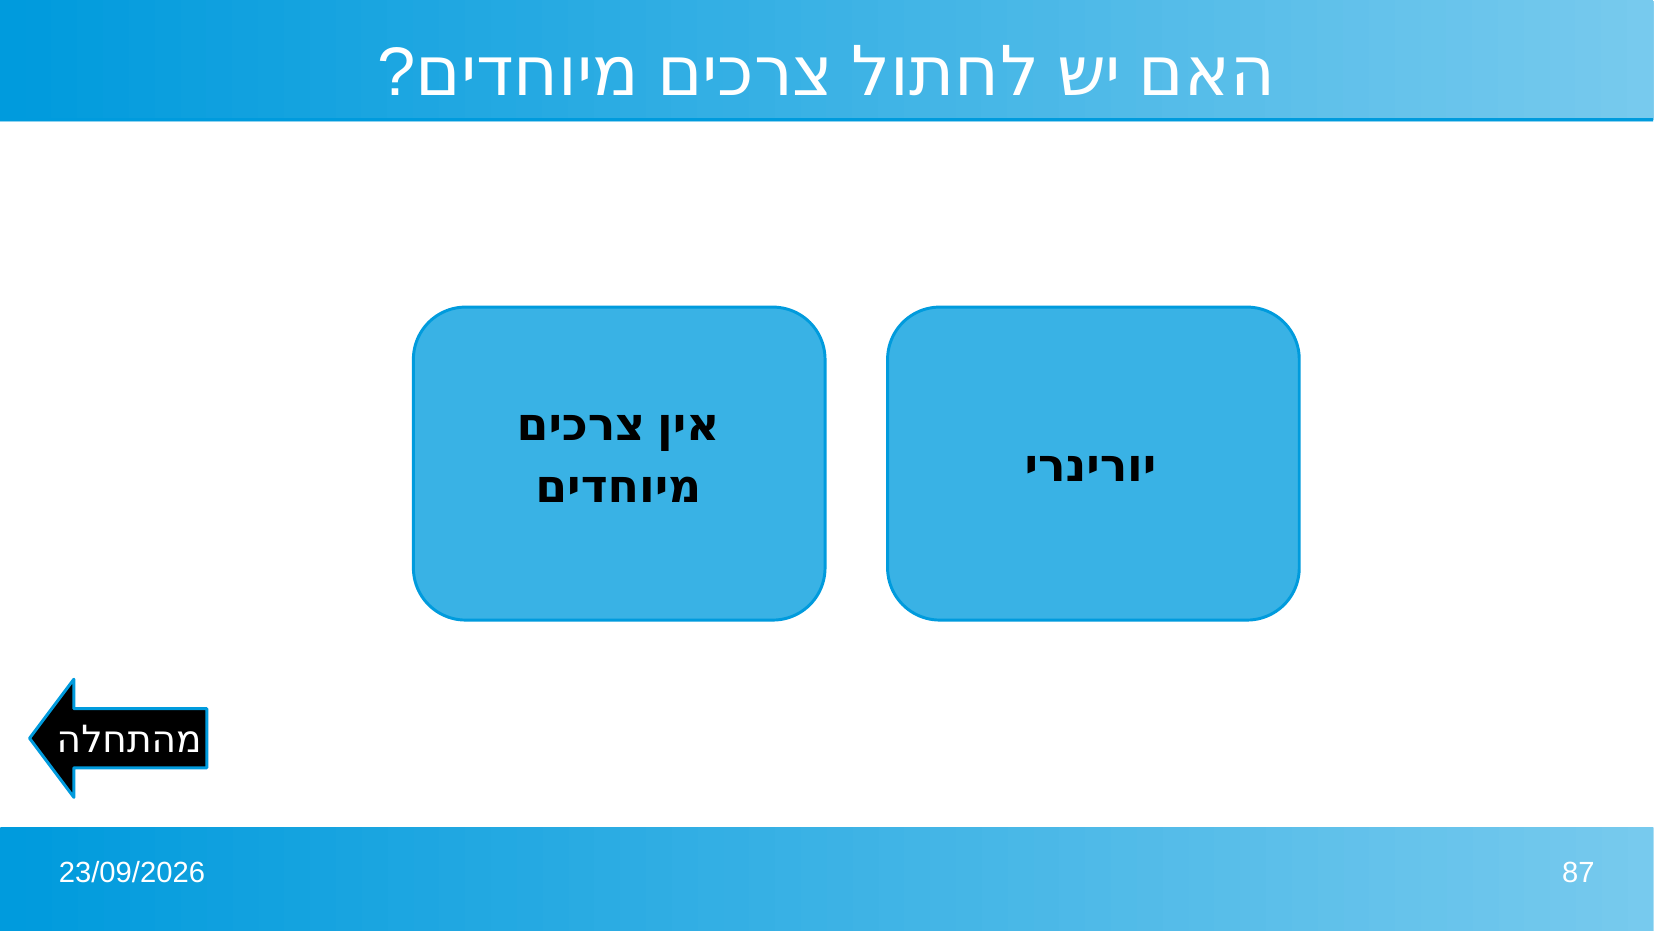

# ?האם יש לחתול צרכים מיוחדים
אין צרכים מיוחדים
יורינרי
מהתחלה
87